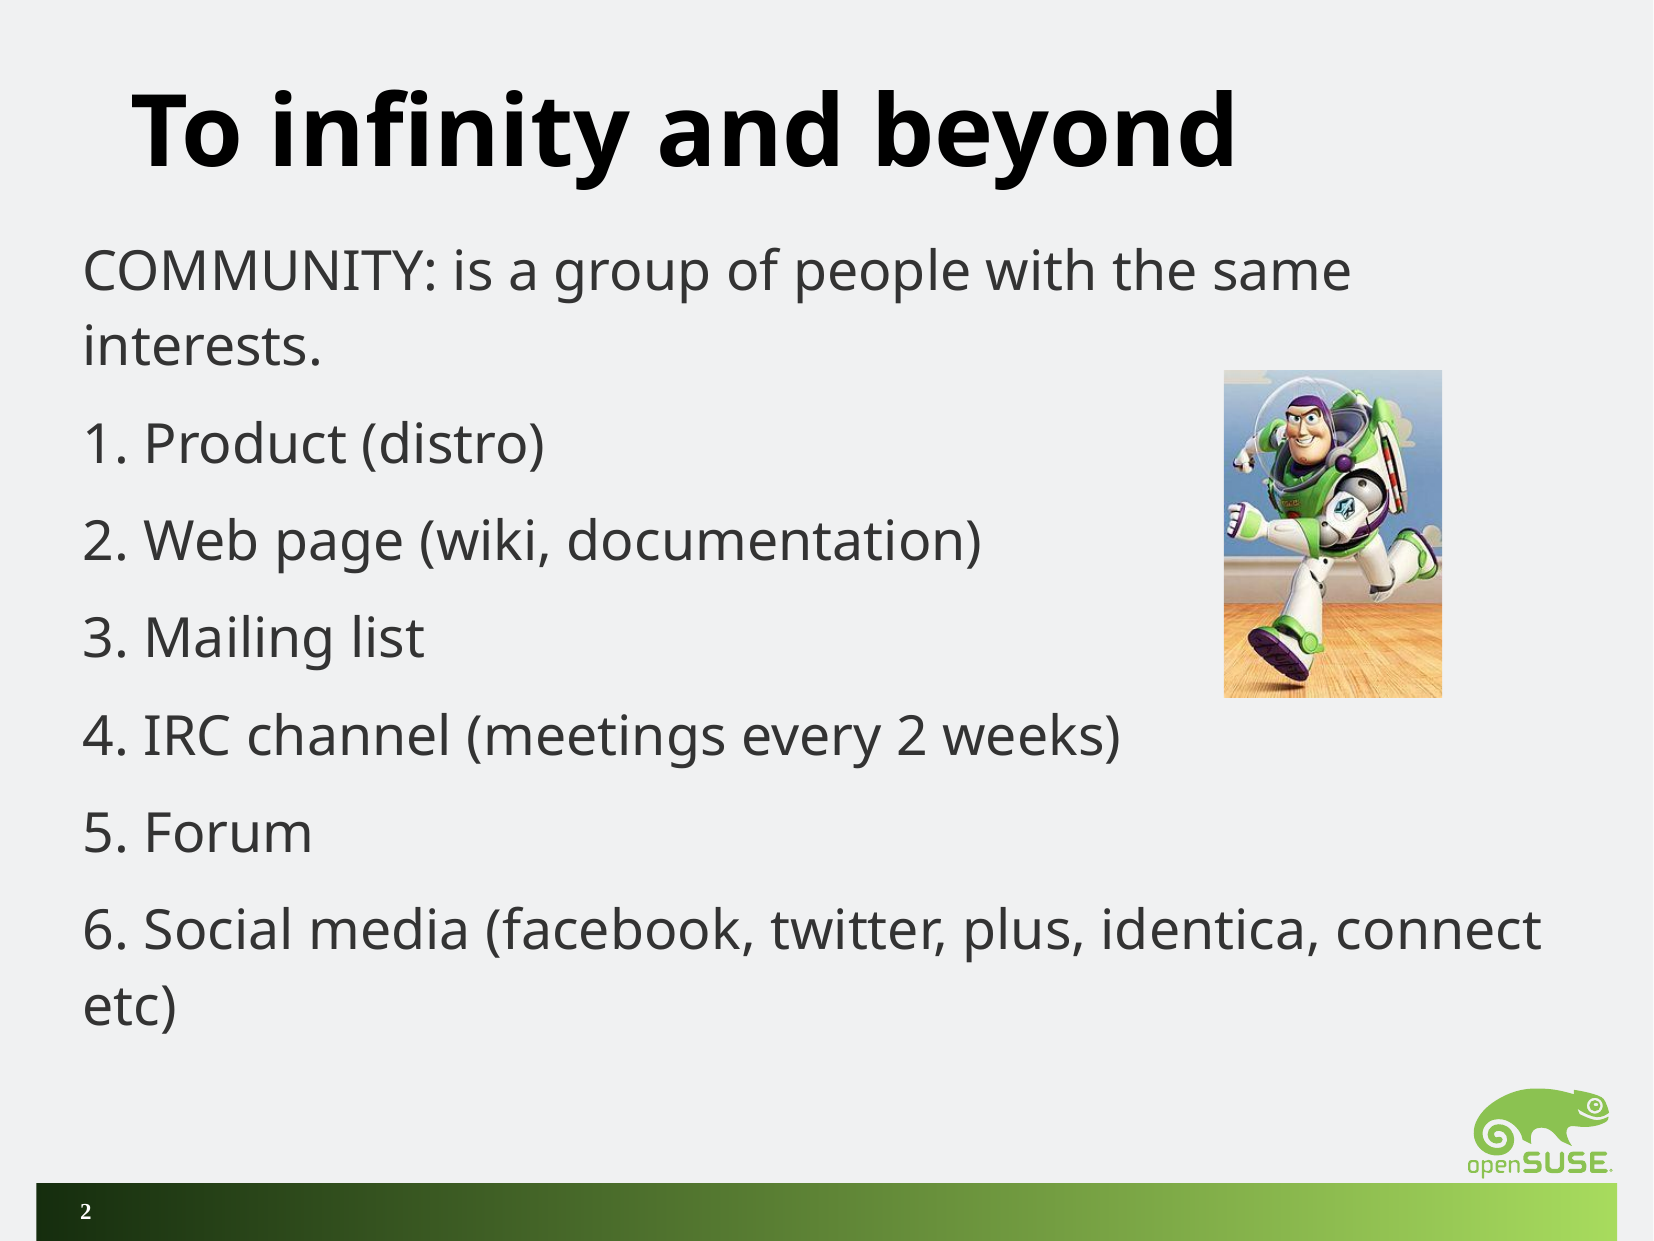

To infinity and beyond
# COMMUNITY: is a group of people with the same interests.
1. Product (distro)
2. Web page (wiki, documentation)
3. Mailing list
4. IRC channel (meetings every 2 weeks)
5. Forum
6. Social media (facebook, twitter, plus, identica, connect etc)
2